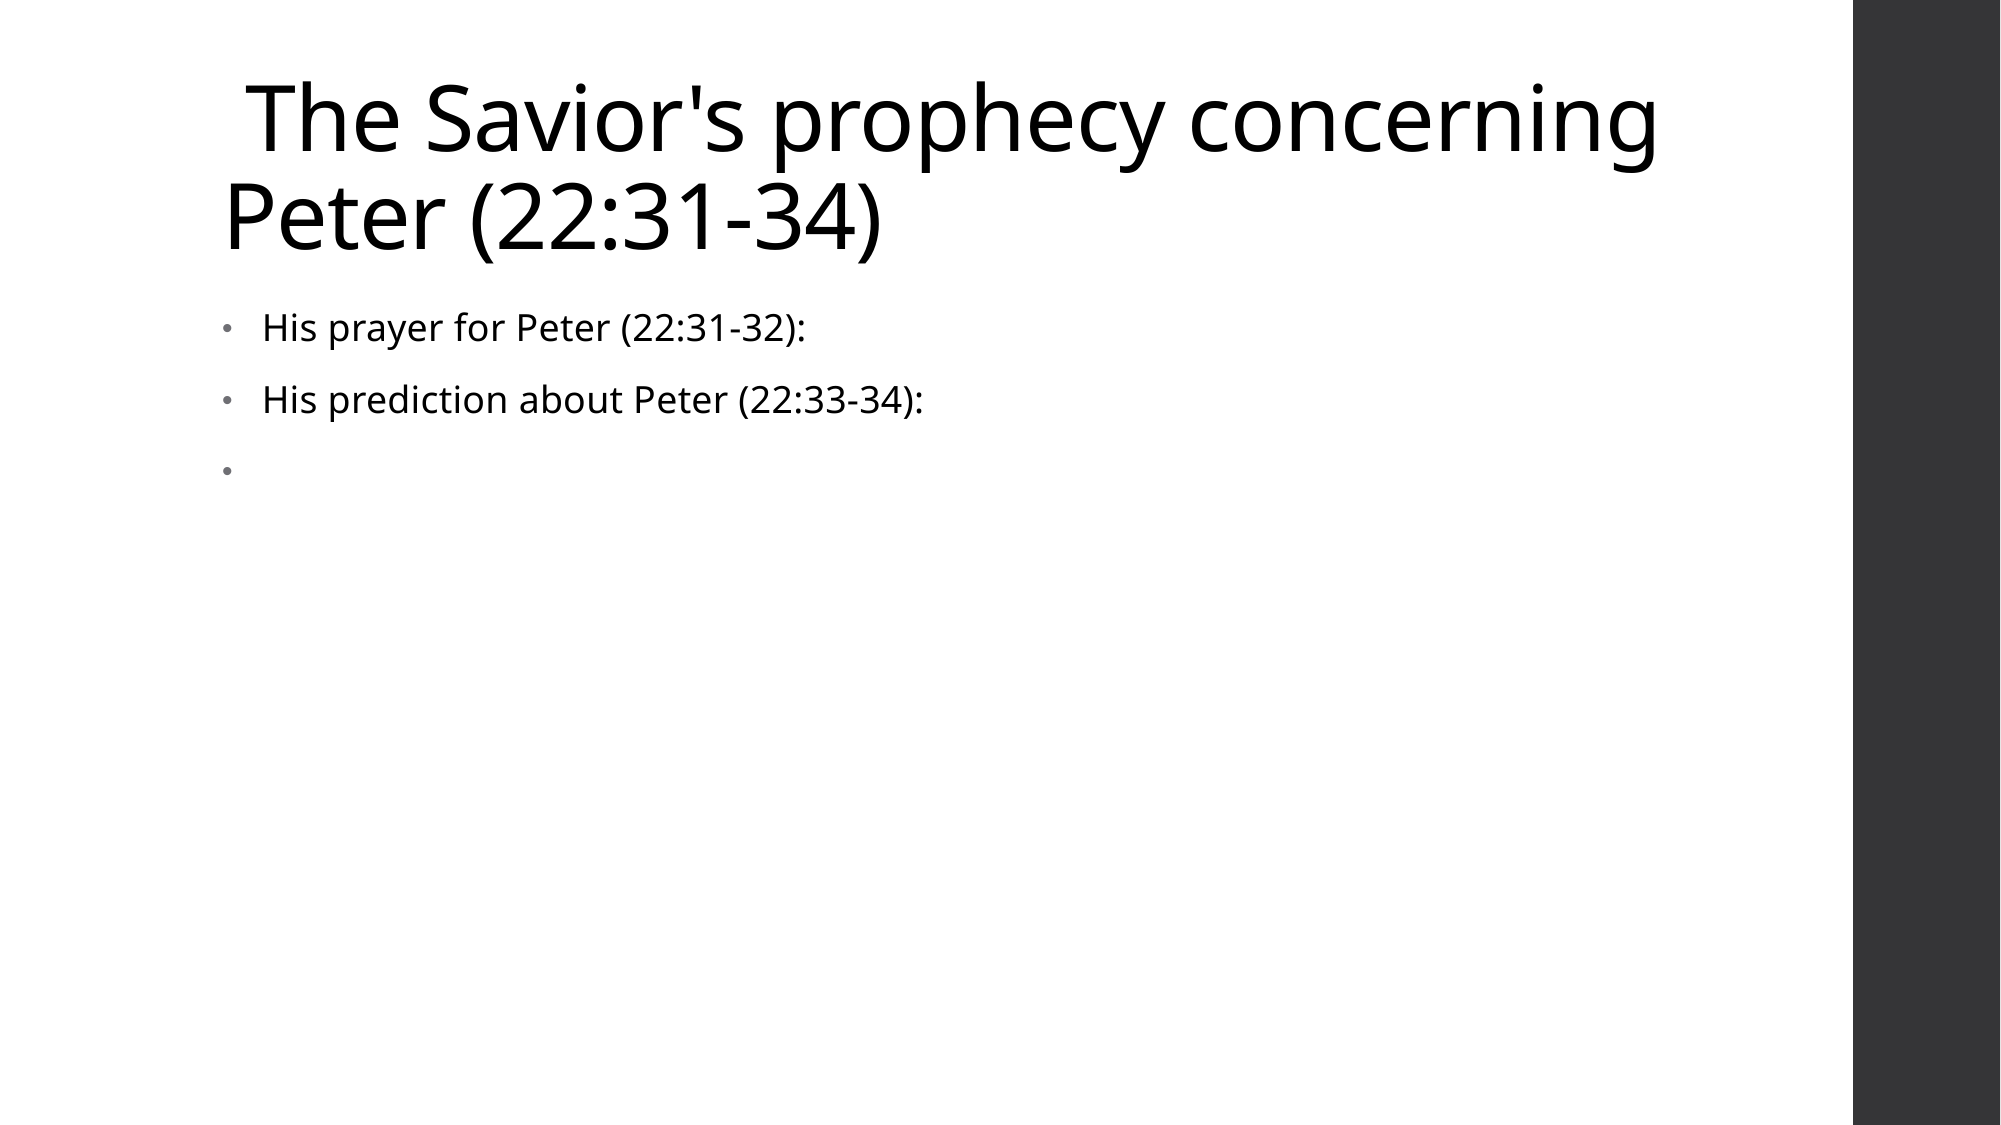

# The Savior's prophecy concerning Peter (22:31-34)
 His prayer for Peter (22:31-32):
 His prediction about Peter (22:33-34):